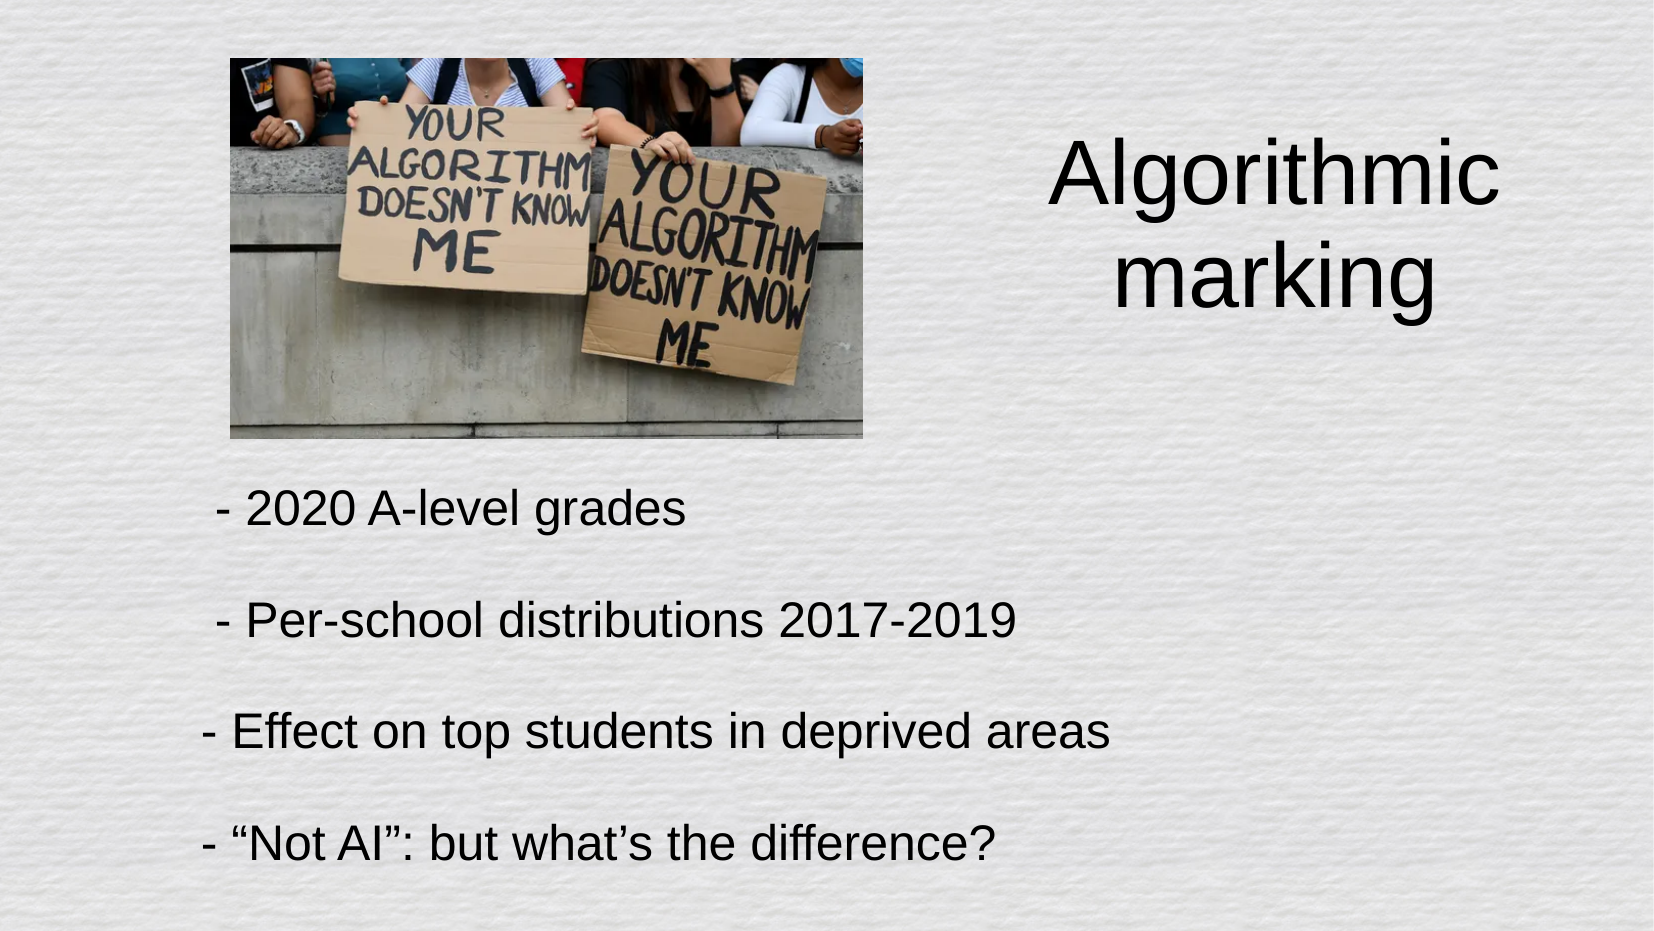

# Algorithmic marking
 - 2020 A-level grades
 - Per-school distributions 2017-2019
- Effect on top students in deprived areas
- “Not AI”: but what’s the difference?